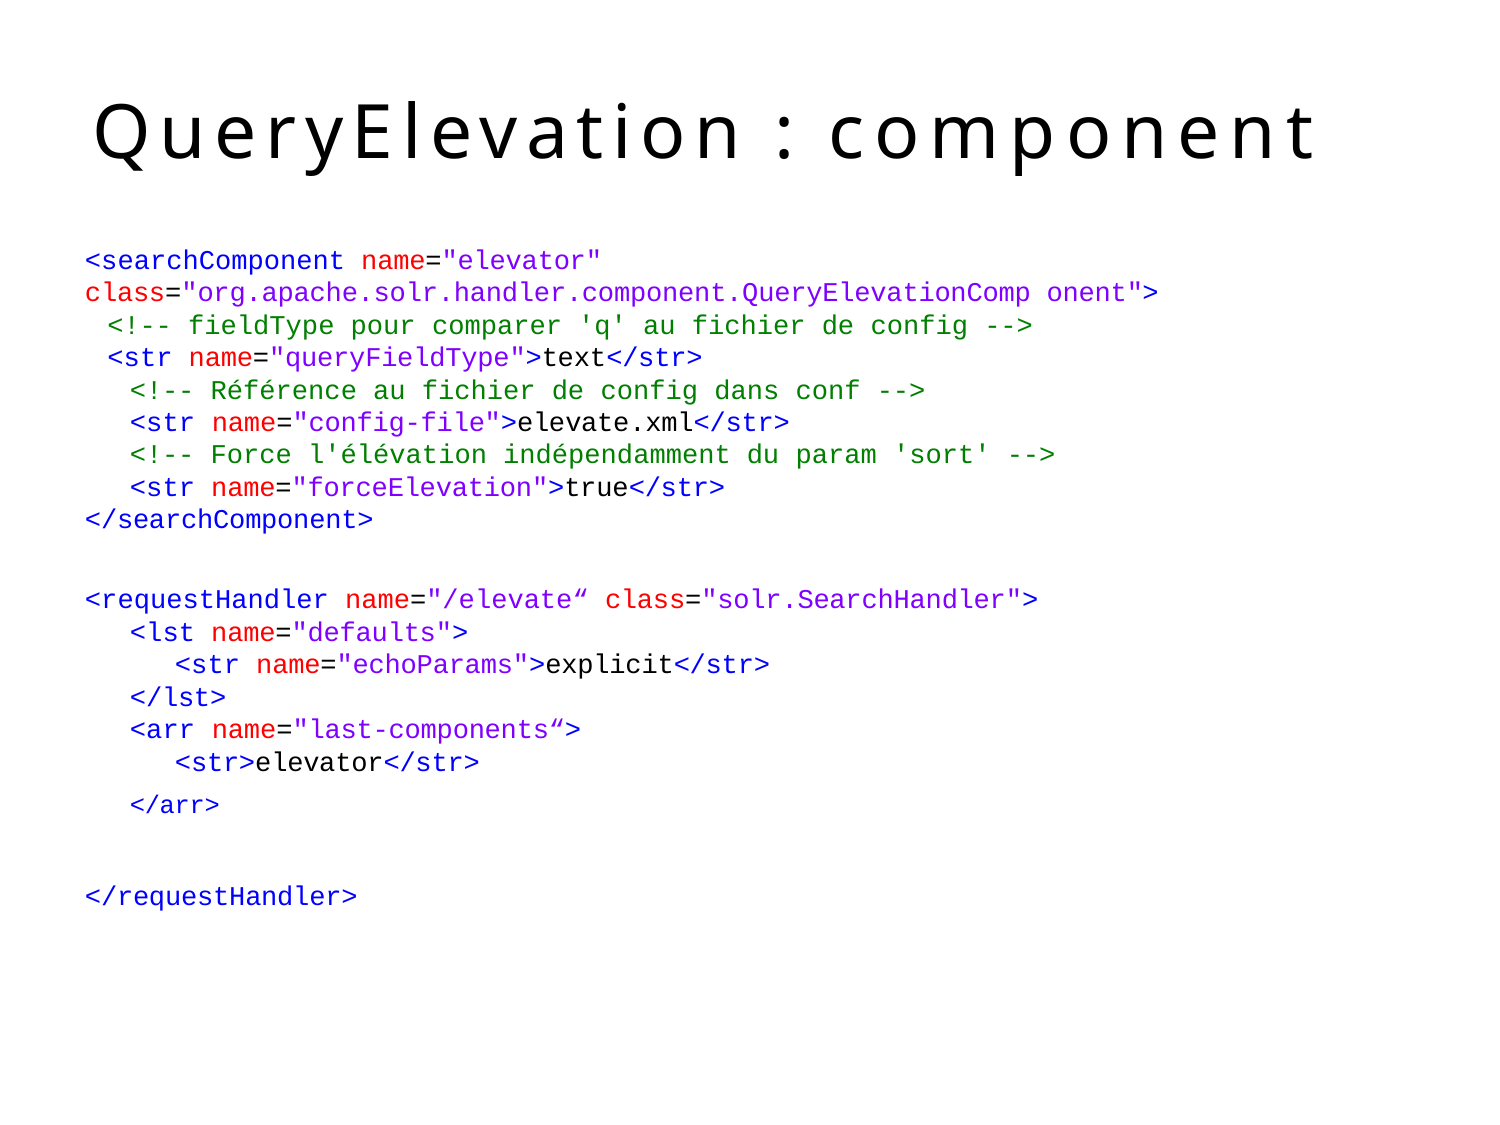

# QueryElevation : component
<searchComponent name="elevator" class="org.apache.solr.handler.component.QueryElevationComp onent">
<!-- fieldType pour comparer 'q' au fichier de config -->
<str name="queryFieldType">text</str>
<!-- Référence au fichier de config dans conf -->
<str name="config-file">elevate.xml</str>
<!-- Force l'élévation indépendamment du param 'sort' -->
<str name="forceElevation">true</str>
</searchComponent>
<requestHandler name="/elevate“ class="solr.SearchHandler">
<lst name="defaults">
<str name="echoParams">explicit</str>
</lst>
<arr name="last-components“>
<str>elevator</str>
</arr>
</requestHandler>